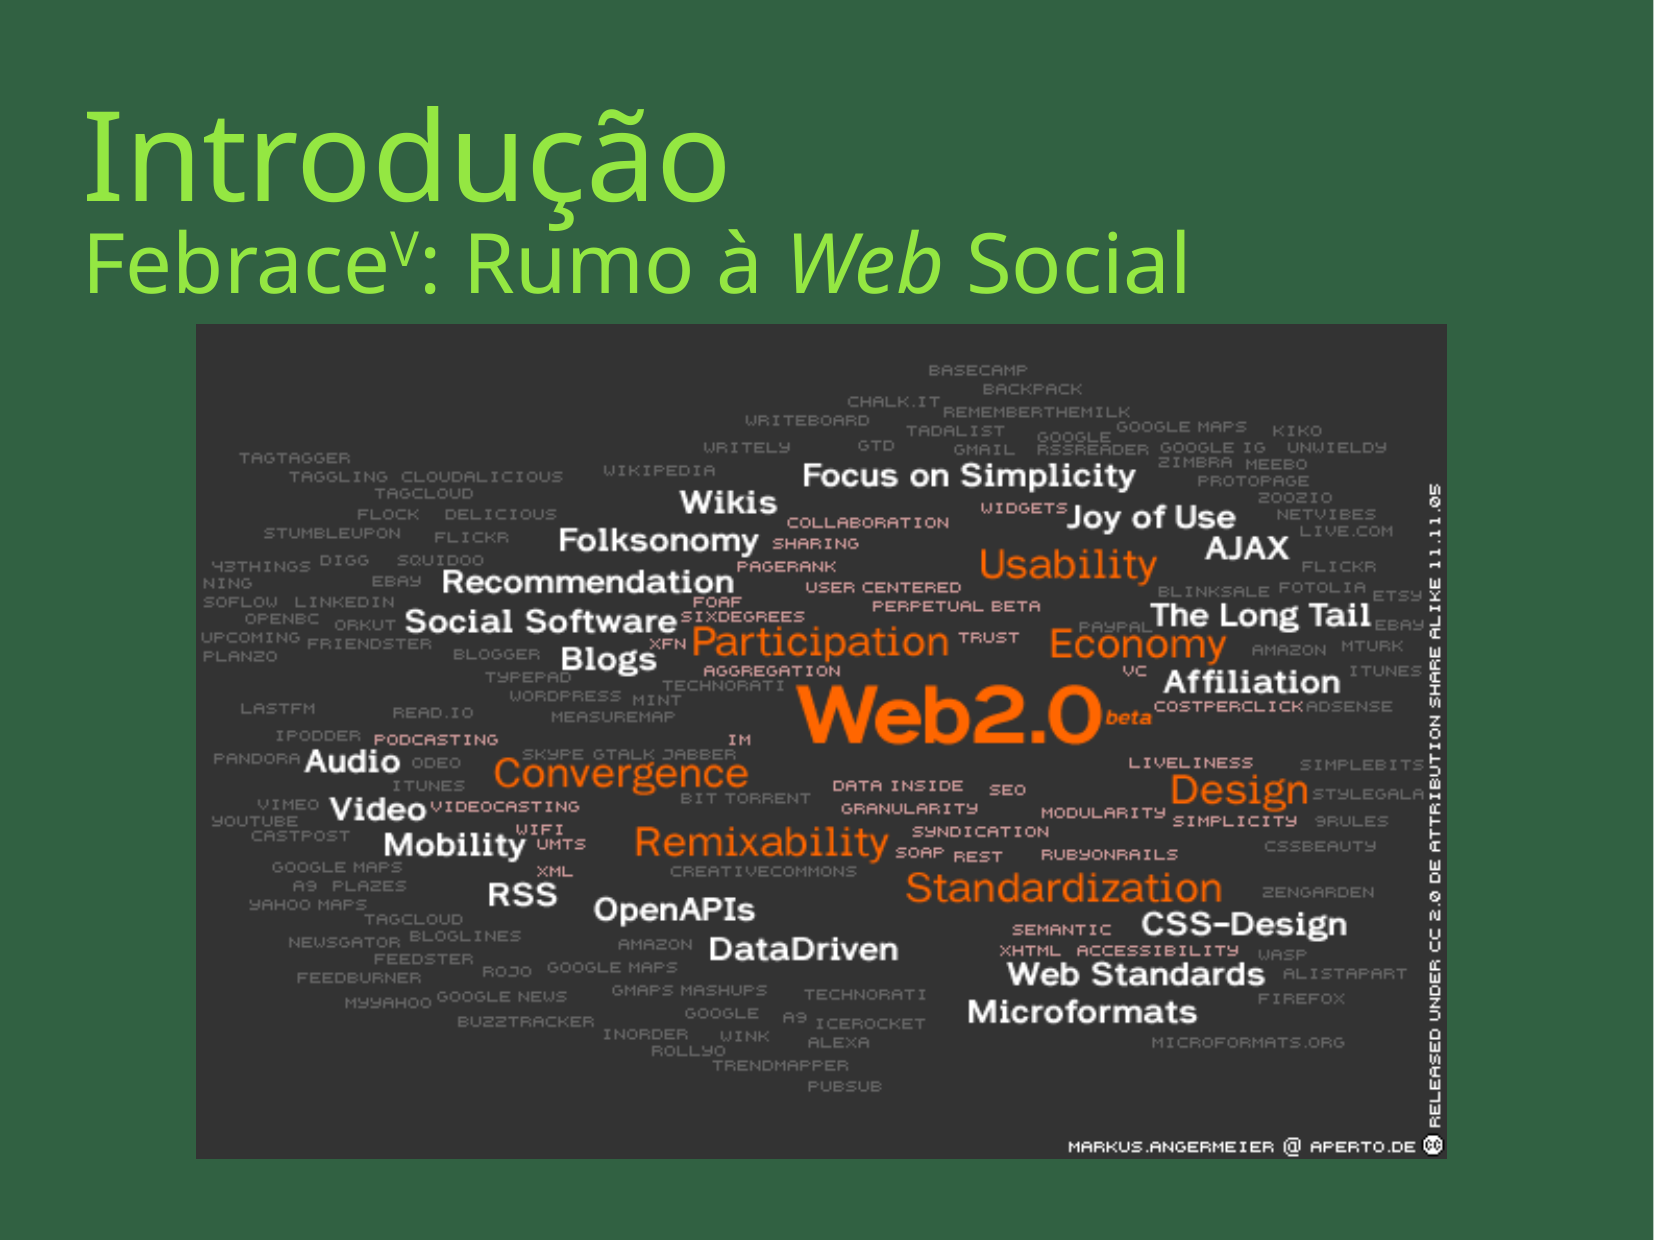

# Introdução
FebraceV: Rumo à Web Social